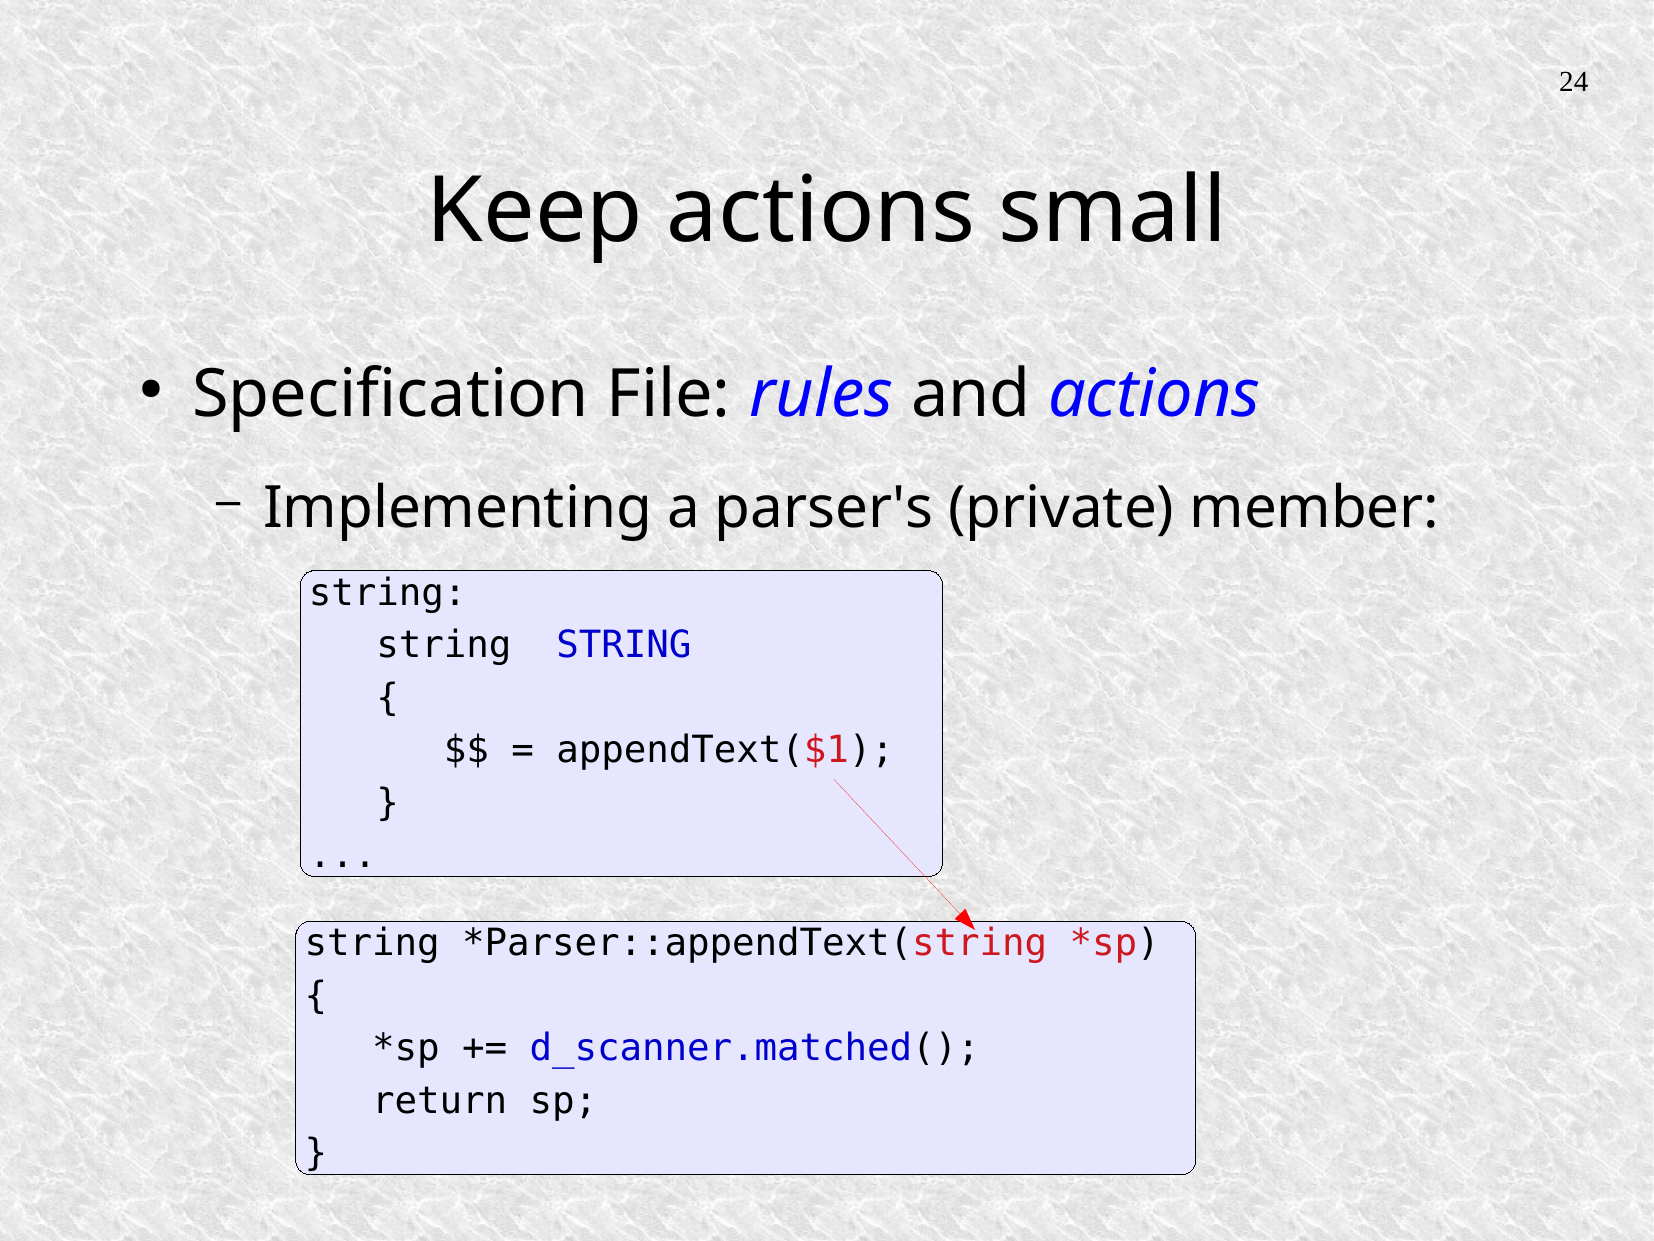

24
# Keep actions small
Specification File: rules and actions
Implementing a parser's (private) member:
string:
 string STRING
 {
 $$ = appendText($1);
 }
...
string *Parser::appendText(string *sp)
{
 *sp += d_scanner.matched();
 return sp;
}